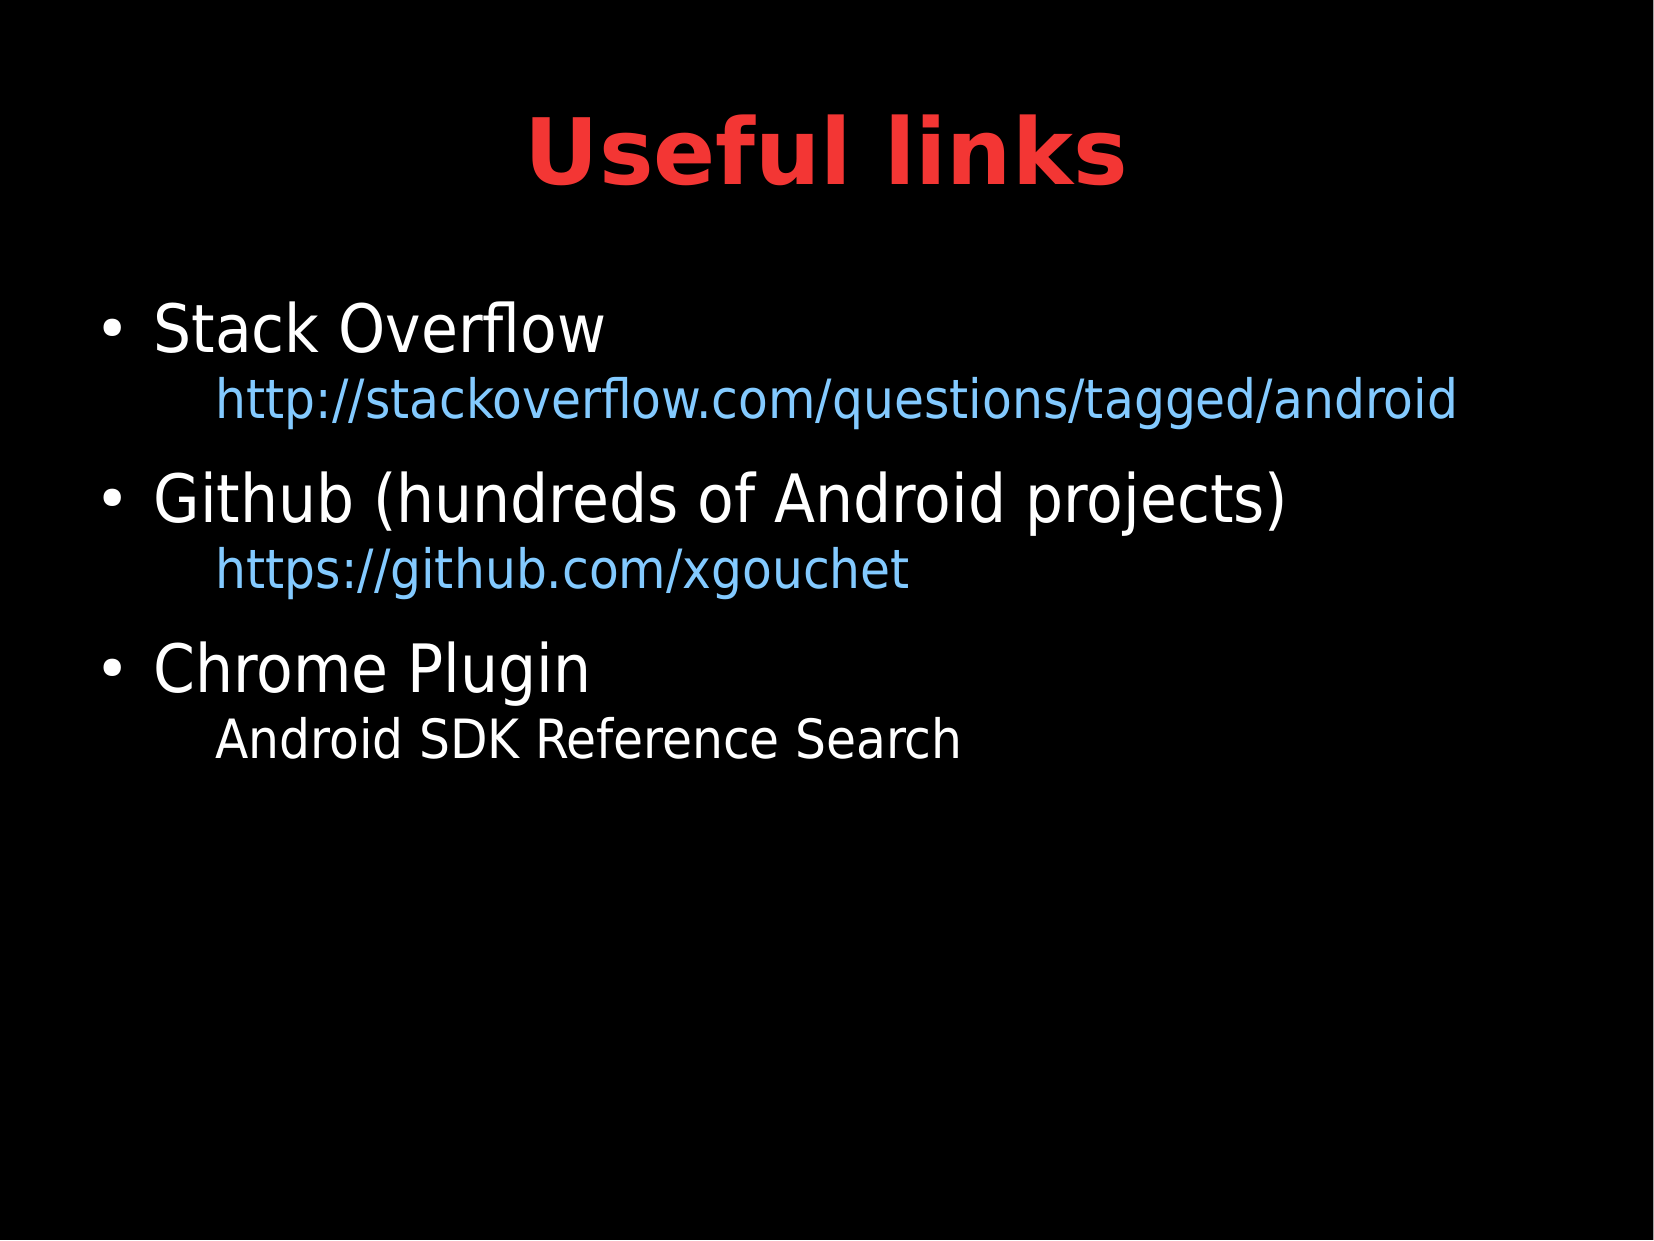

# Useful links
Stack Overflow
 http://stackoverflow.com/questions/tagged/android
Github (hundreds of Android projects)
 https://github.com/xgouchet
Chrome Plugin
 Android SDK Reference Search